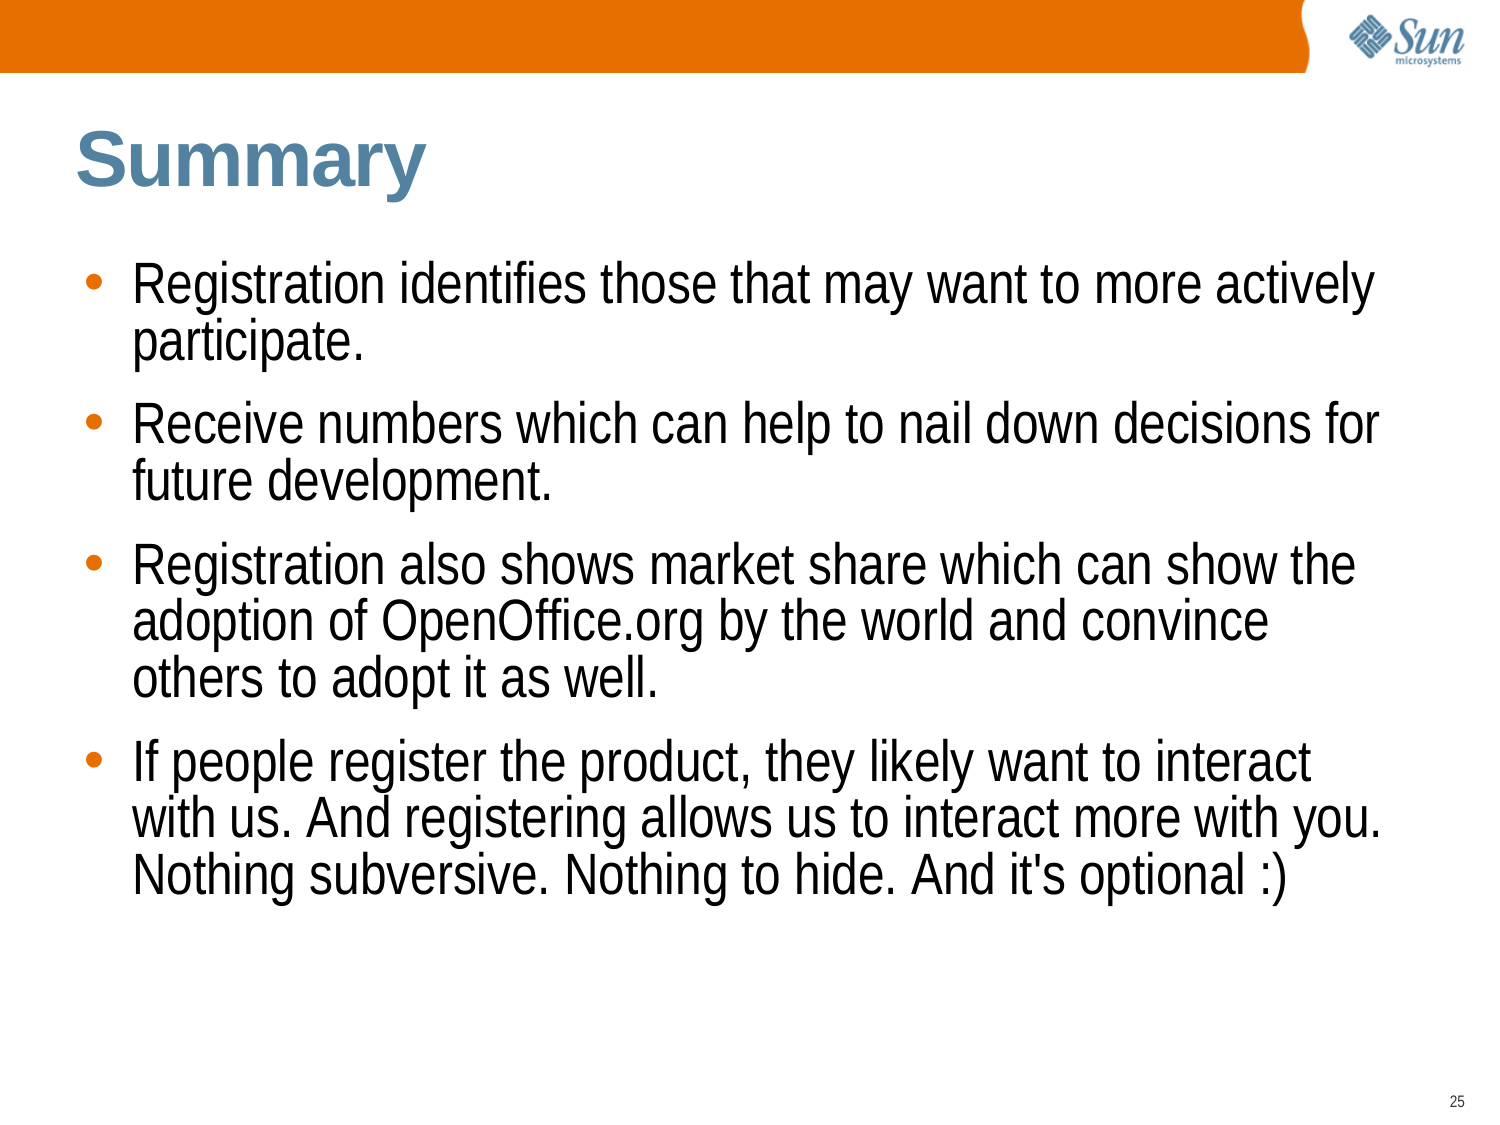

# Summary
Registration identifies those that may want to more actively participate.
Receive numbers which can help to nail down decisions for future development.
Registration also shows market share which can show the adoption of OpenOffice.org by the world and convince others to adopt it as well.
If people register the product, they likely want to interact with us. And registering allows us to interact more with you. Nothing subversive. Nothing to hide. And it's optional :)